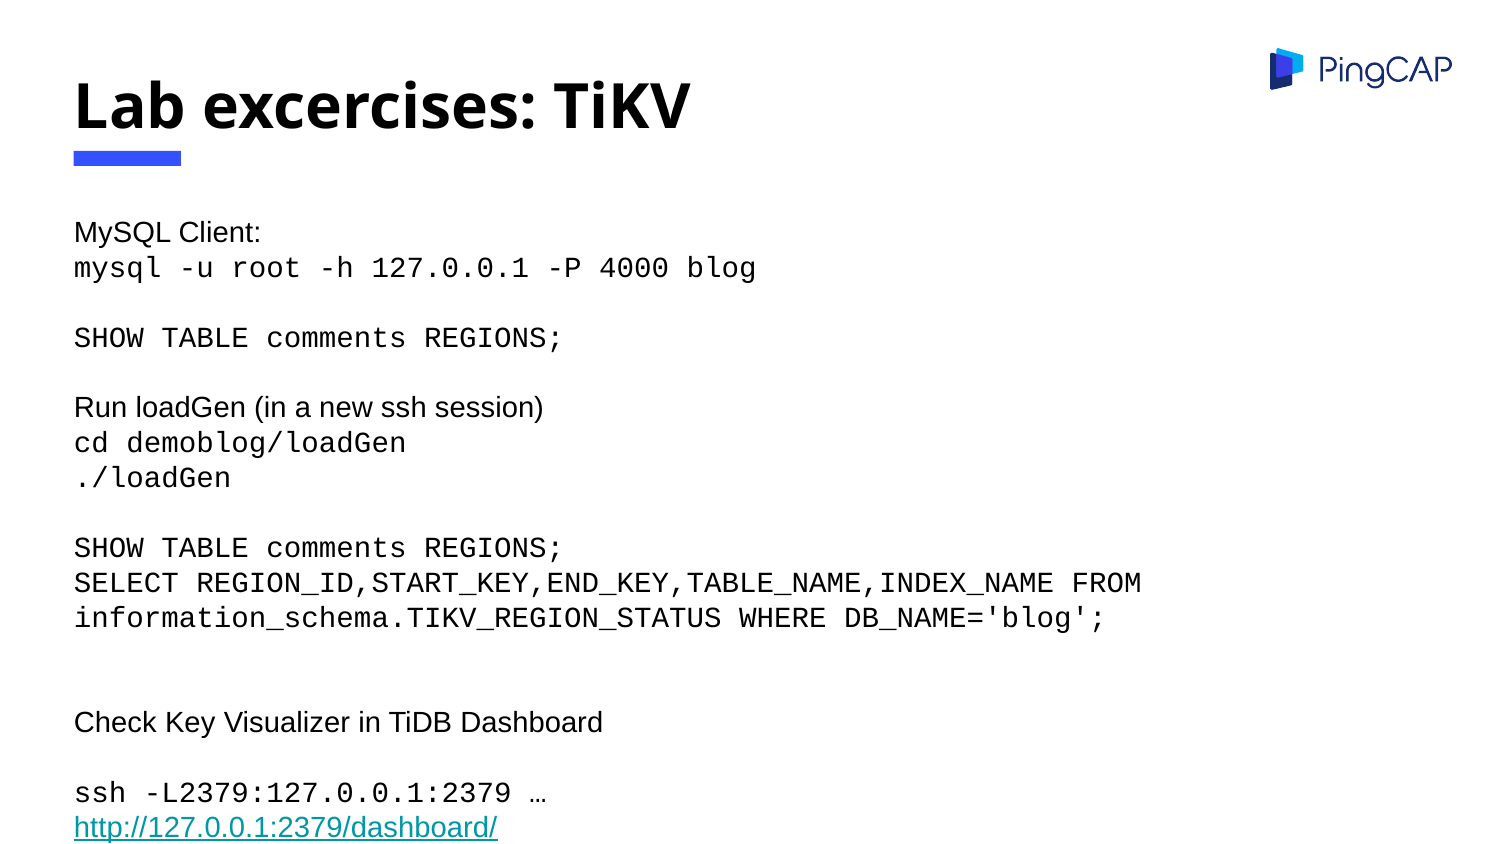

Lab excercises: TiKV
MySQL Client:
mysql -u root -h 127.0.0.1 -P 4000 blog
SHOW TABLE comments REGIONS;
Run loadGen (in a new ssh session)
cd demoblog/loadGen
./loadGen
SHOW TABLE comments REGIONS;
SELECT REGION_ID,START_KEY,END_KEY,TABLE_NAME,INDEX_NAME FROM information_schema.TIKV_REGION_STATUS WHERE DB_NAME='blog';
Check Key Visualizer in TiDB Dashboard
ssh -L2379:127.0.0.1:2379 …
http://127.0.0.1:2379/dashboard/